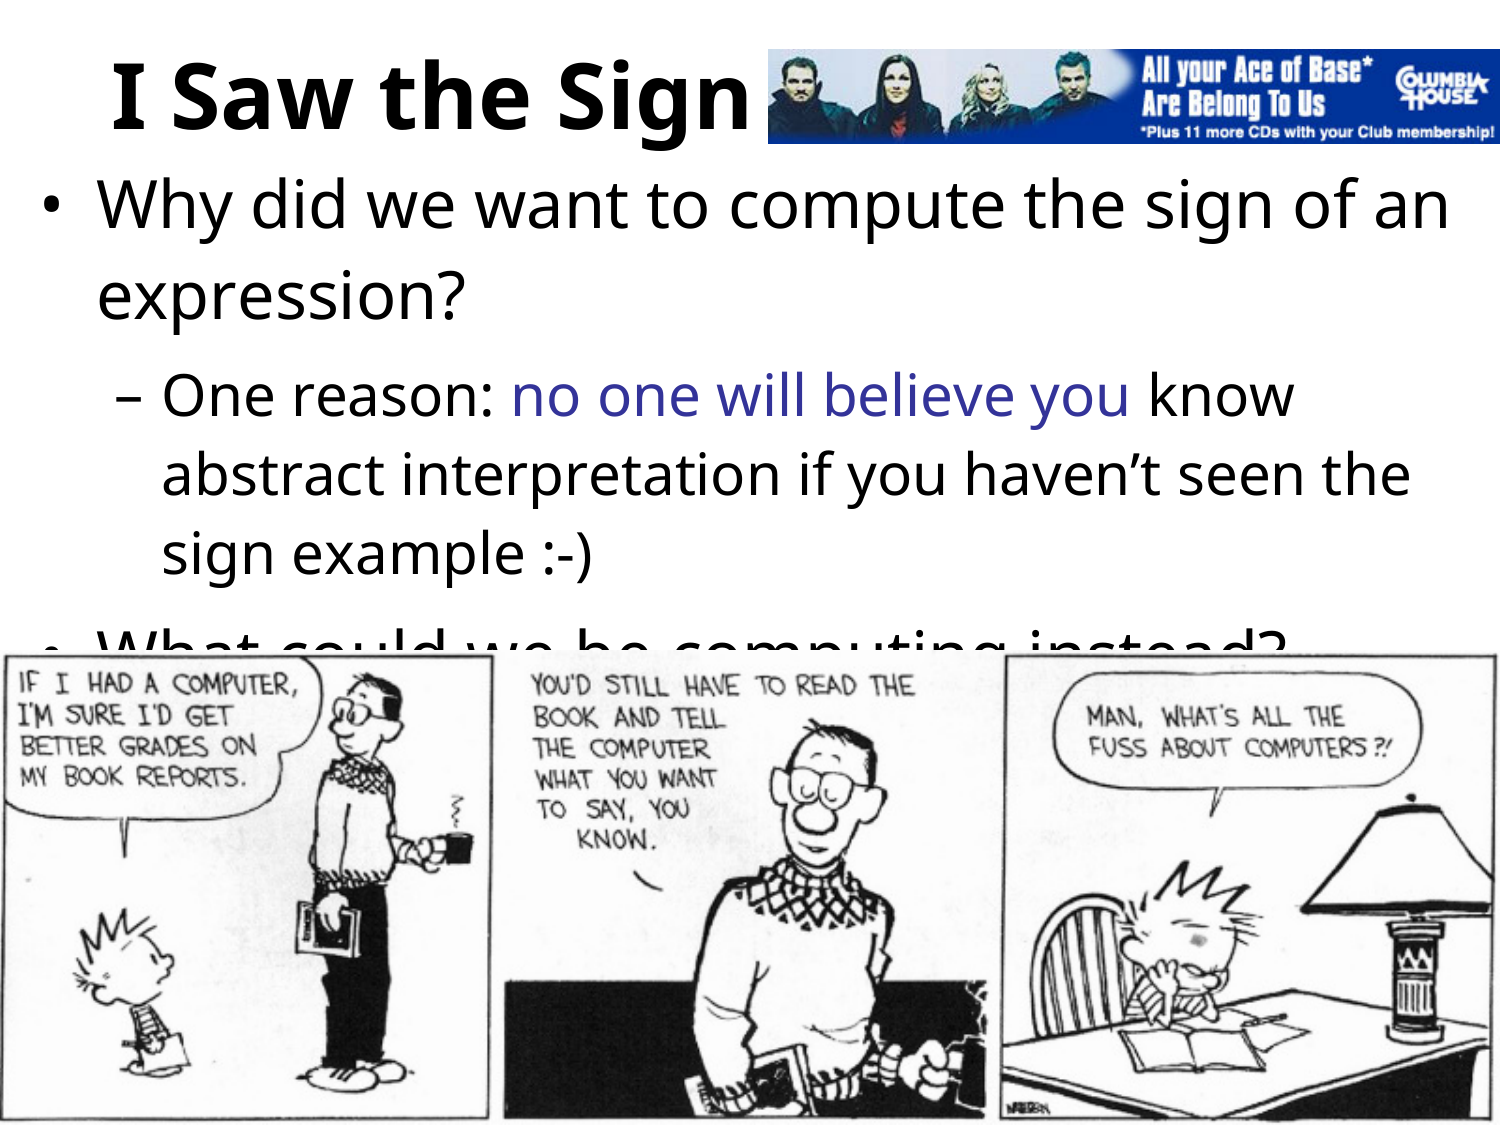

# I Saw the Sign
Why did we want to compute the sign of an expression?
One reason: no one will believe you know abstract interpretation if you haven’t seen the sign example :-)
What could we be computing instead?
Alex Aiken was here …
8